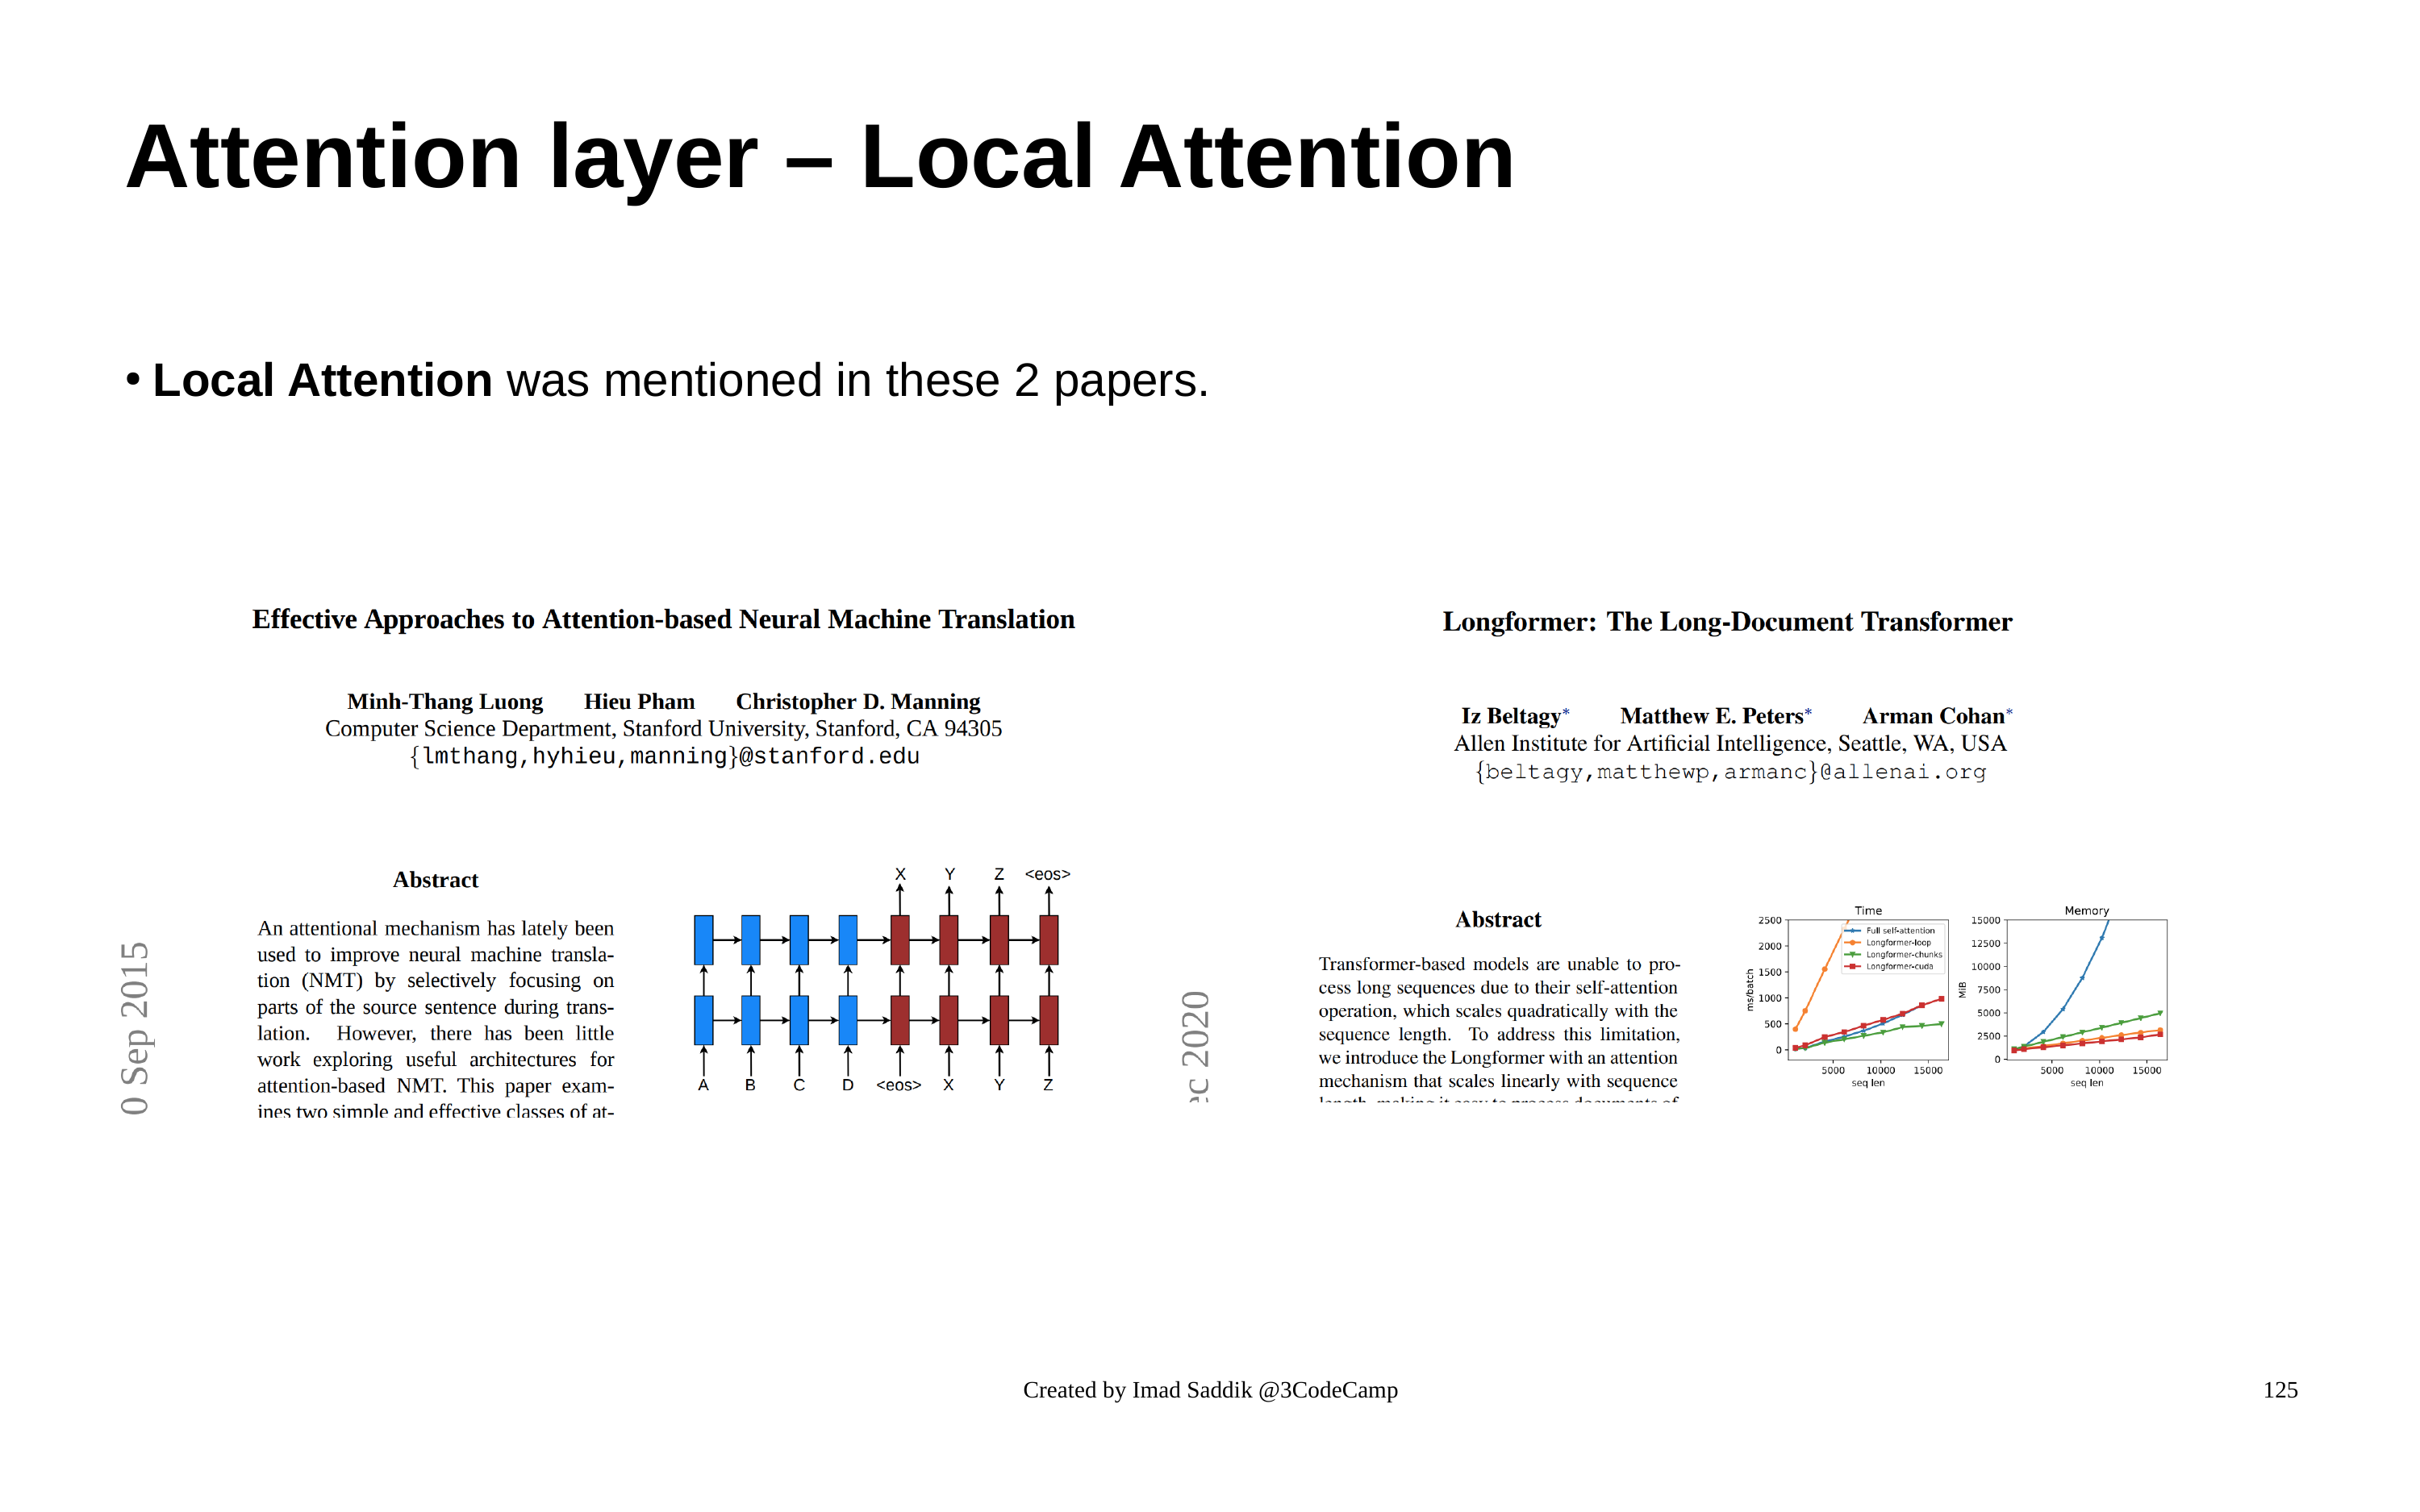

Attention layer – Local Attention
Local Attention was mentioned in these 2 papers.
Created by Imad Saddik @3CodeCamp
125